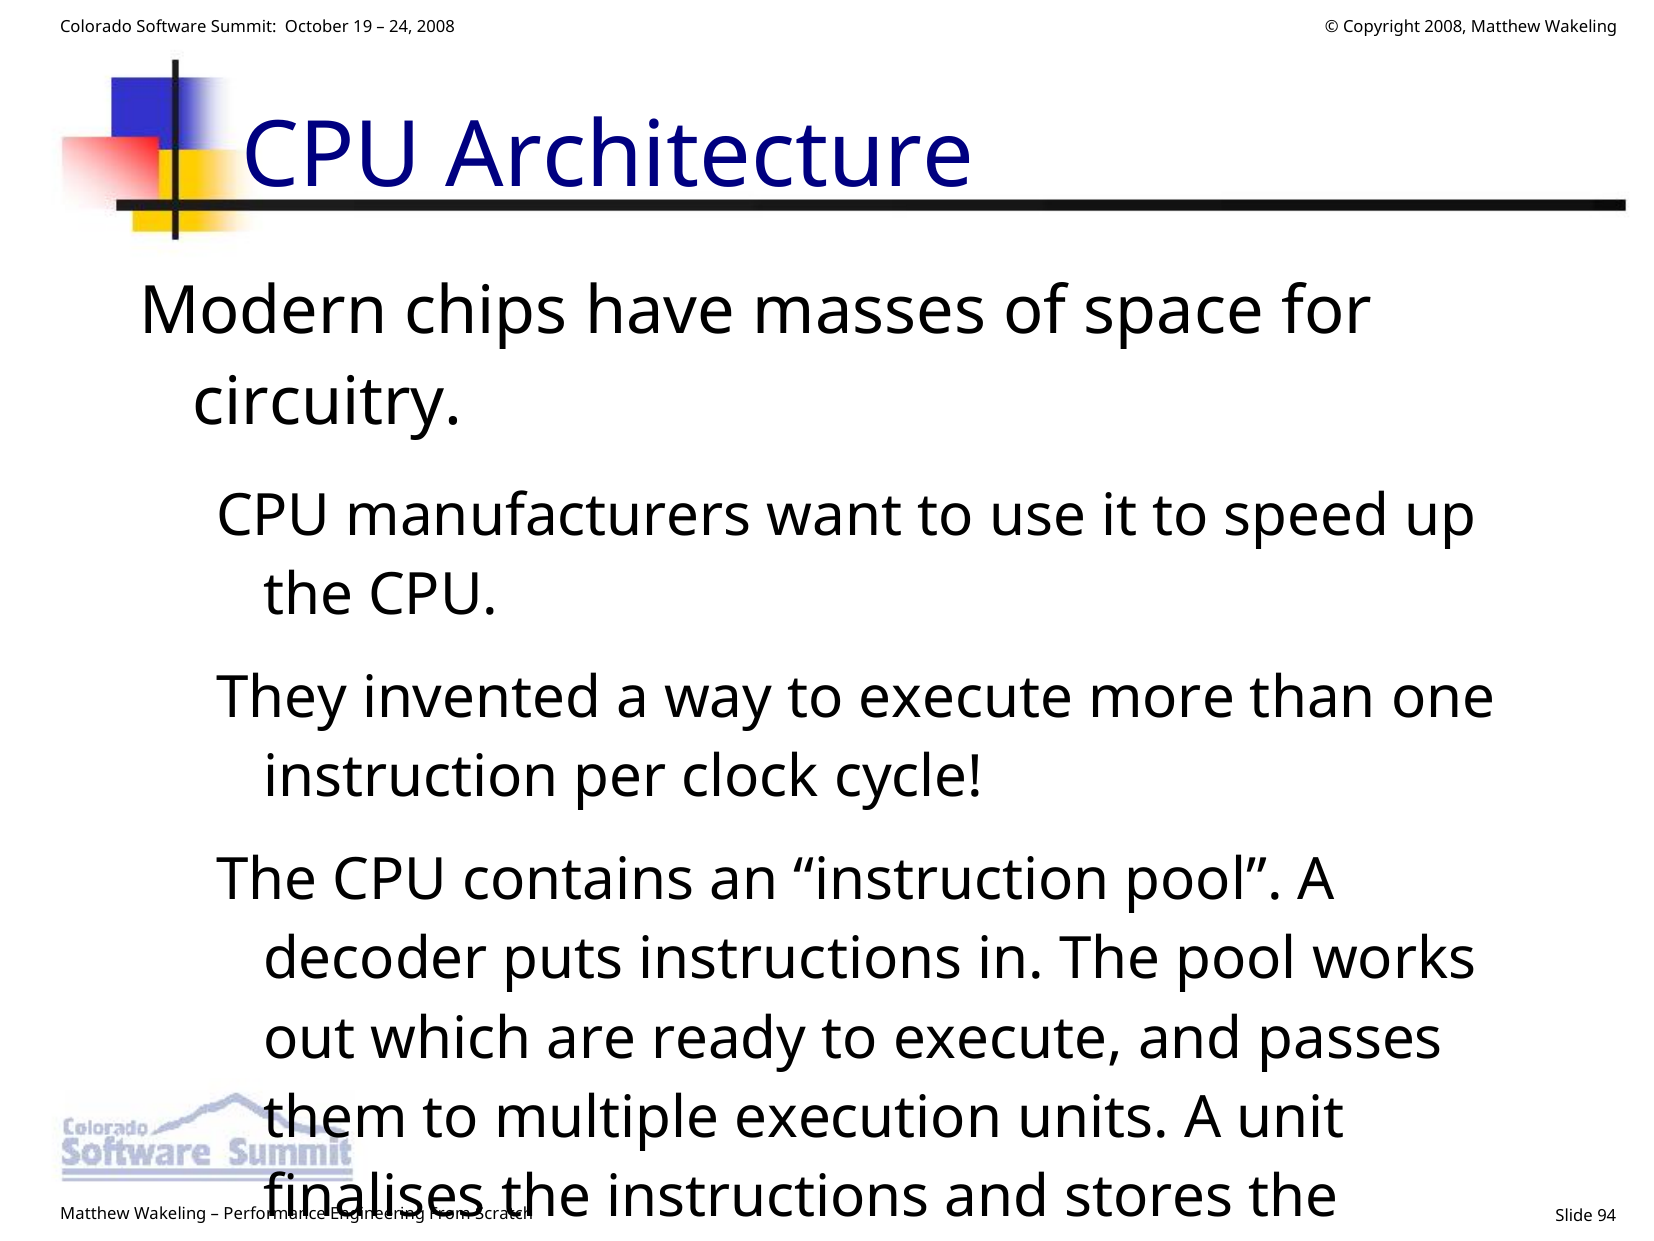

# CPU Architecture
Modern chips have masses of space for circuitry.
CPU manufacturers want to use it to speed up the CPU.
They invented a way to execute more than one instruction per clock cycle!
The CPU contains an “instruction pool”. A decoder puts instructions in. The pool works out which are ready to execute, and passes them to multiple execution units. A unit finalises the instructions and stores the results.